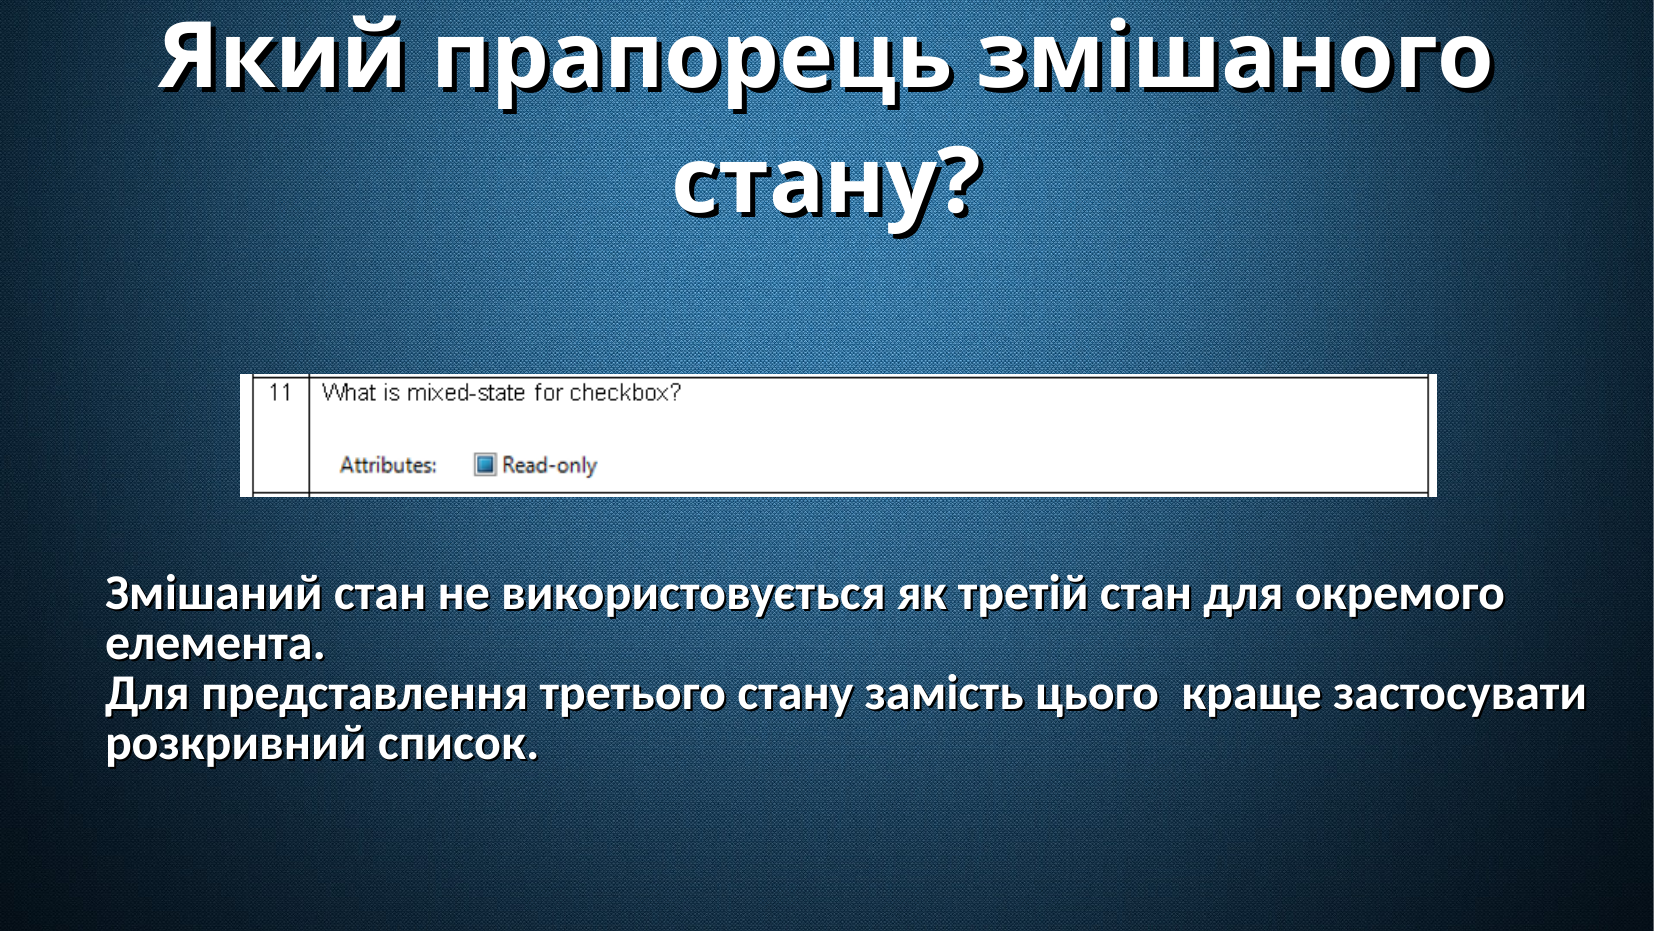

# Який прапорець змішаного стану?
Змішаний стан не використовується як третій стан для окремого елемента.
Для представлення третього стану замість цього краще застосувати розкривний список.